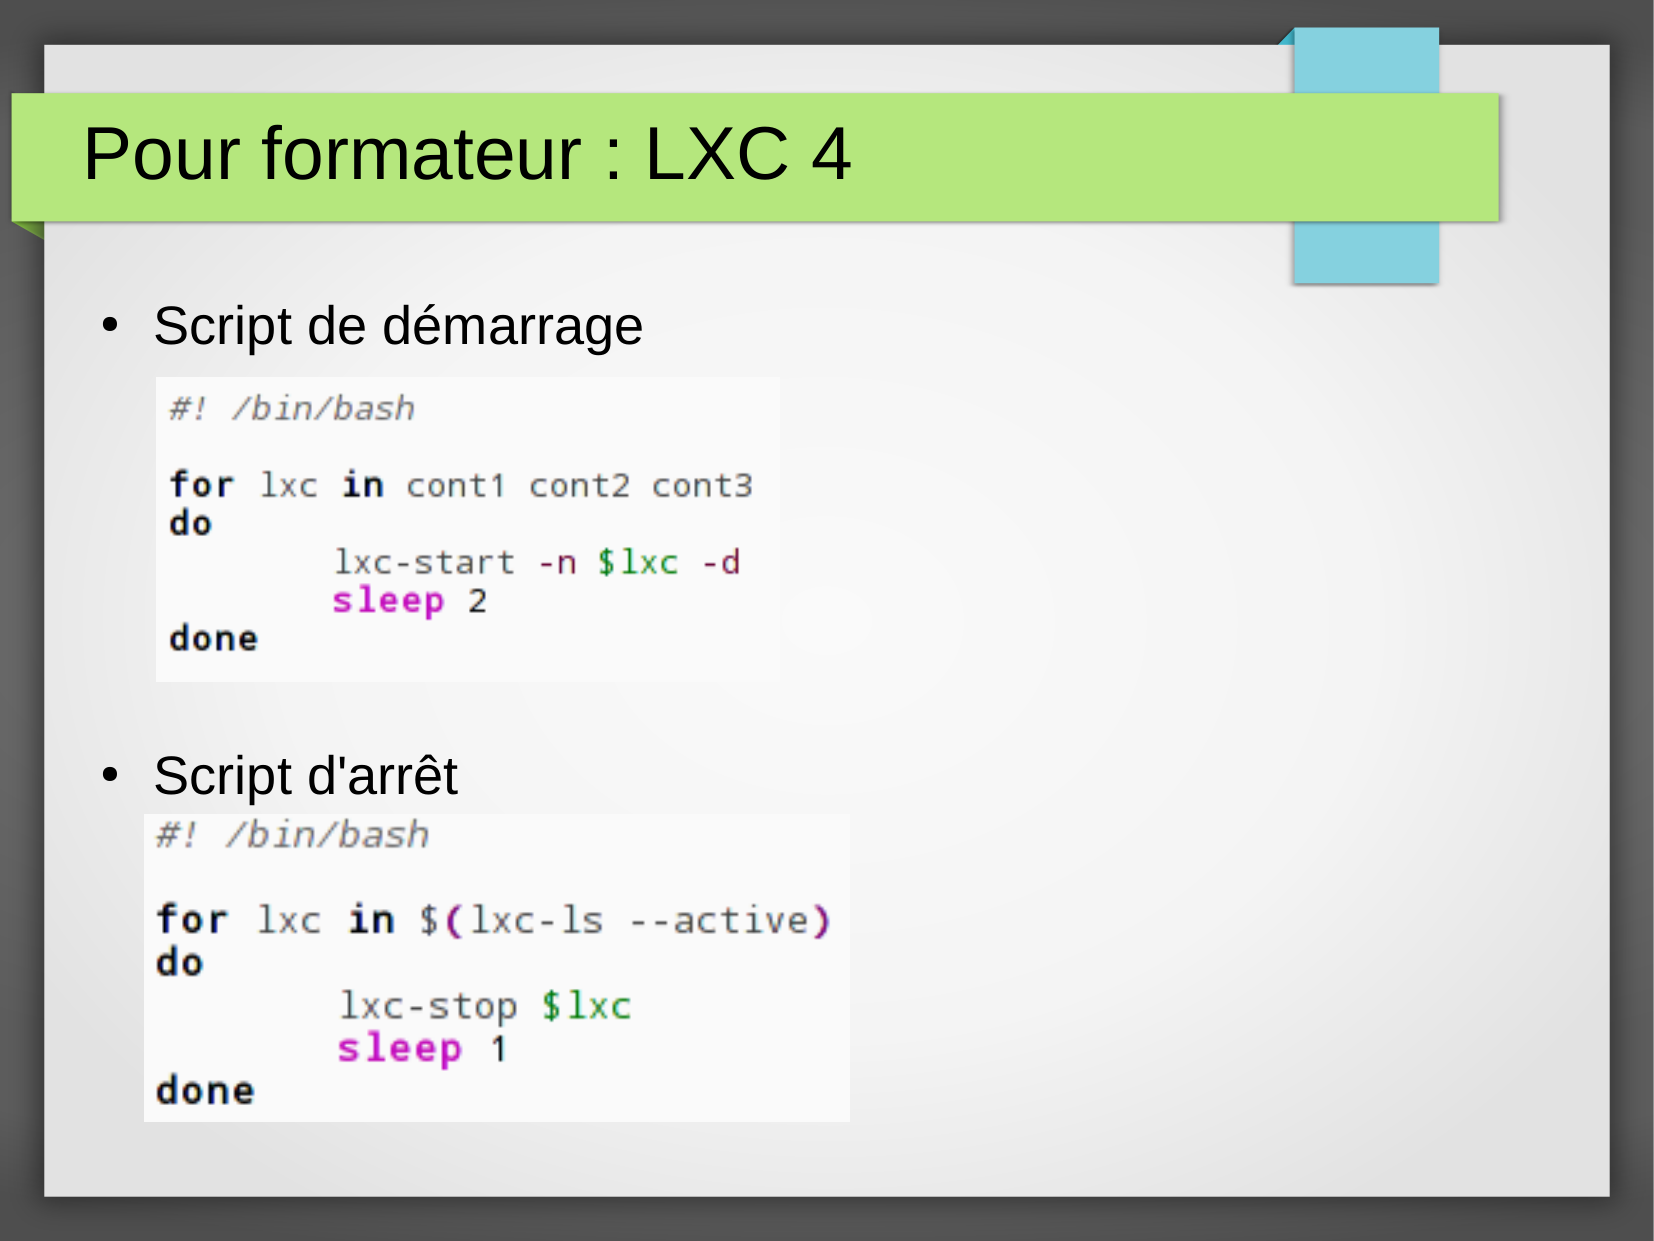

# Pour formateur : LXC 4
Script de démarrage
Script d'arrêt